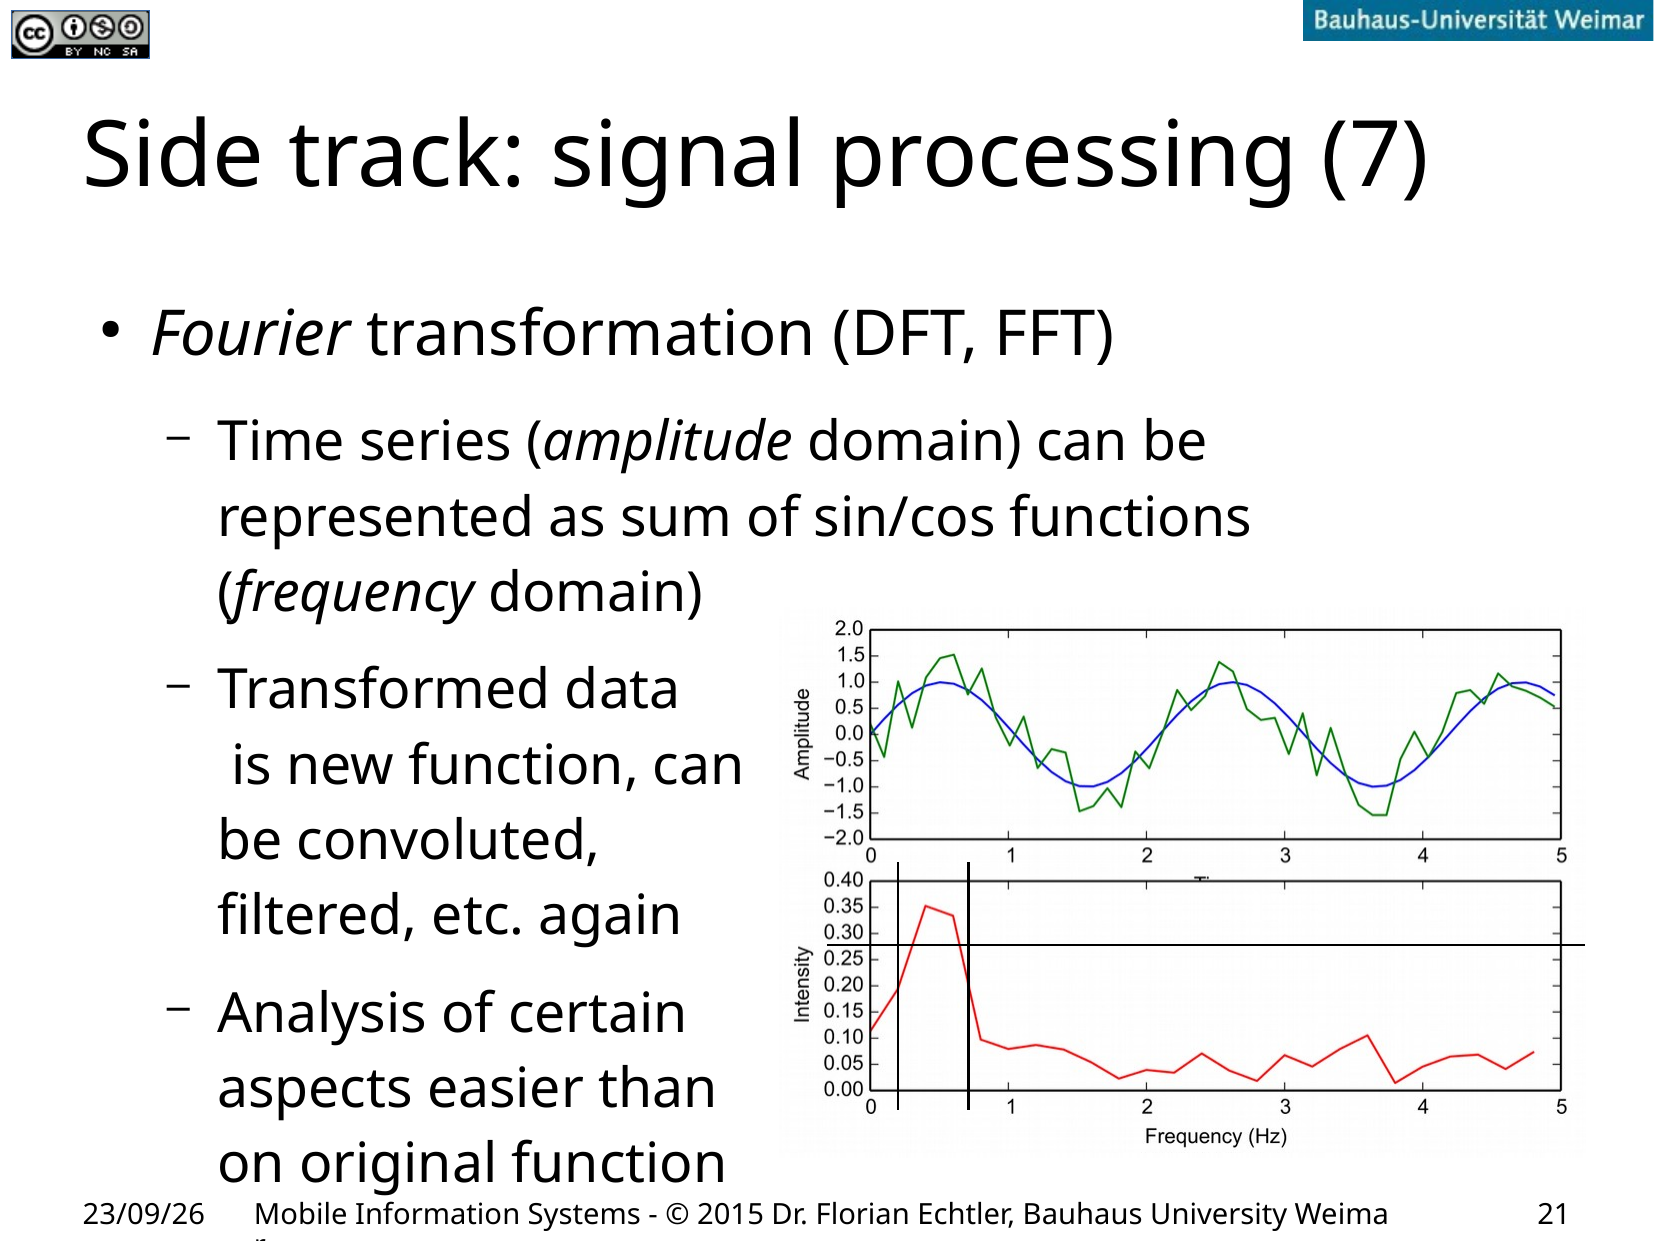

# Side track: signal processing (7)
Fourier transformation (DFT, FFT)
Time series (amplitude domain) can be represented as sum of sin/cos functions (frequency domain)
Transformed data is new function, can be convoluted, filtered, etc. again
Analysis of certain aspects easier than on original function
Mobile Information Systems - © 2015 Dr. Florian Echtler, Bauhaus University Weimar
21